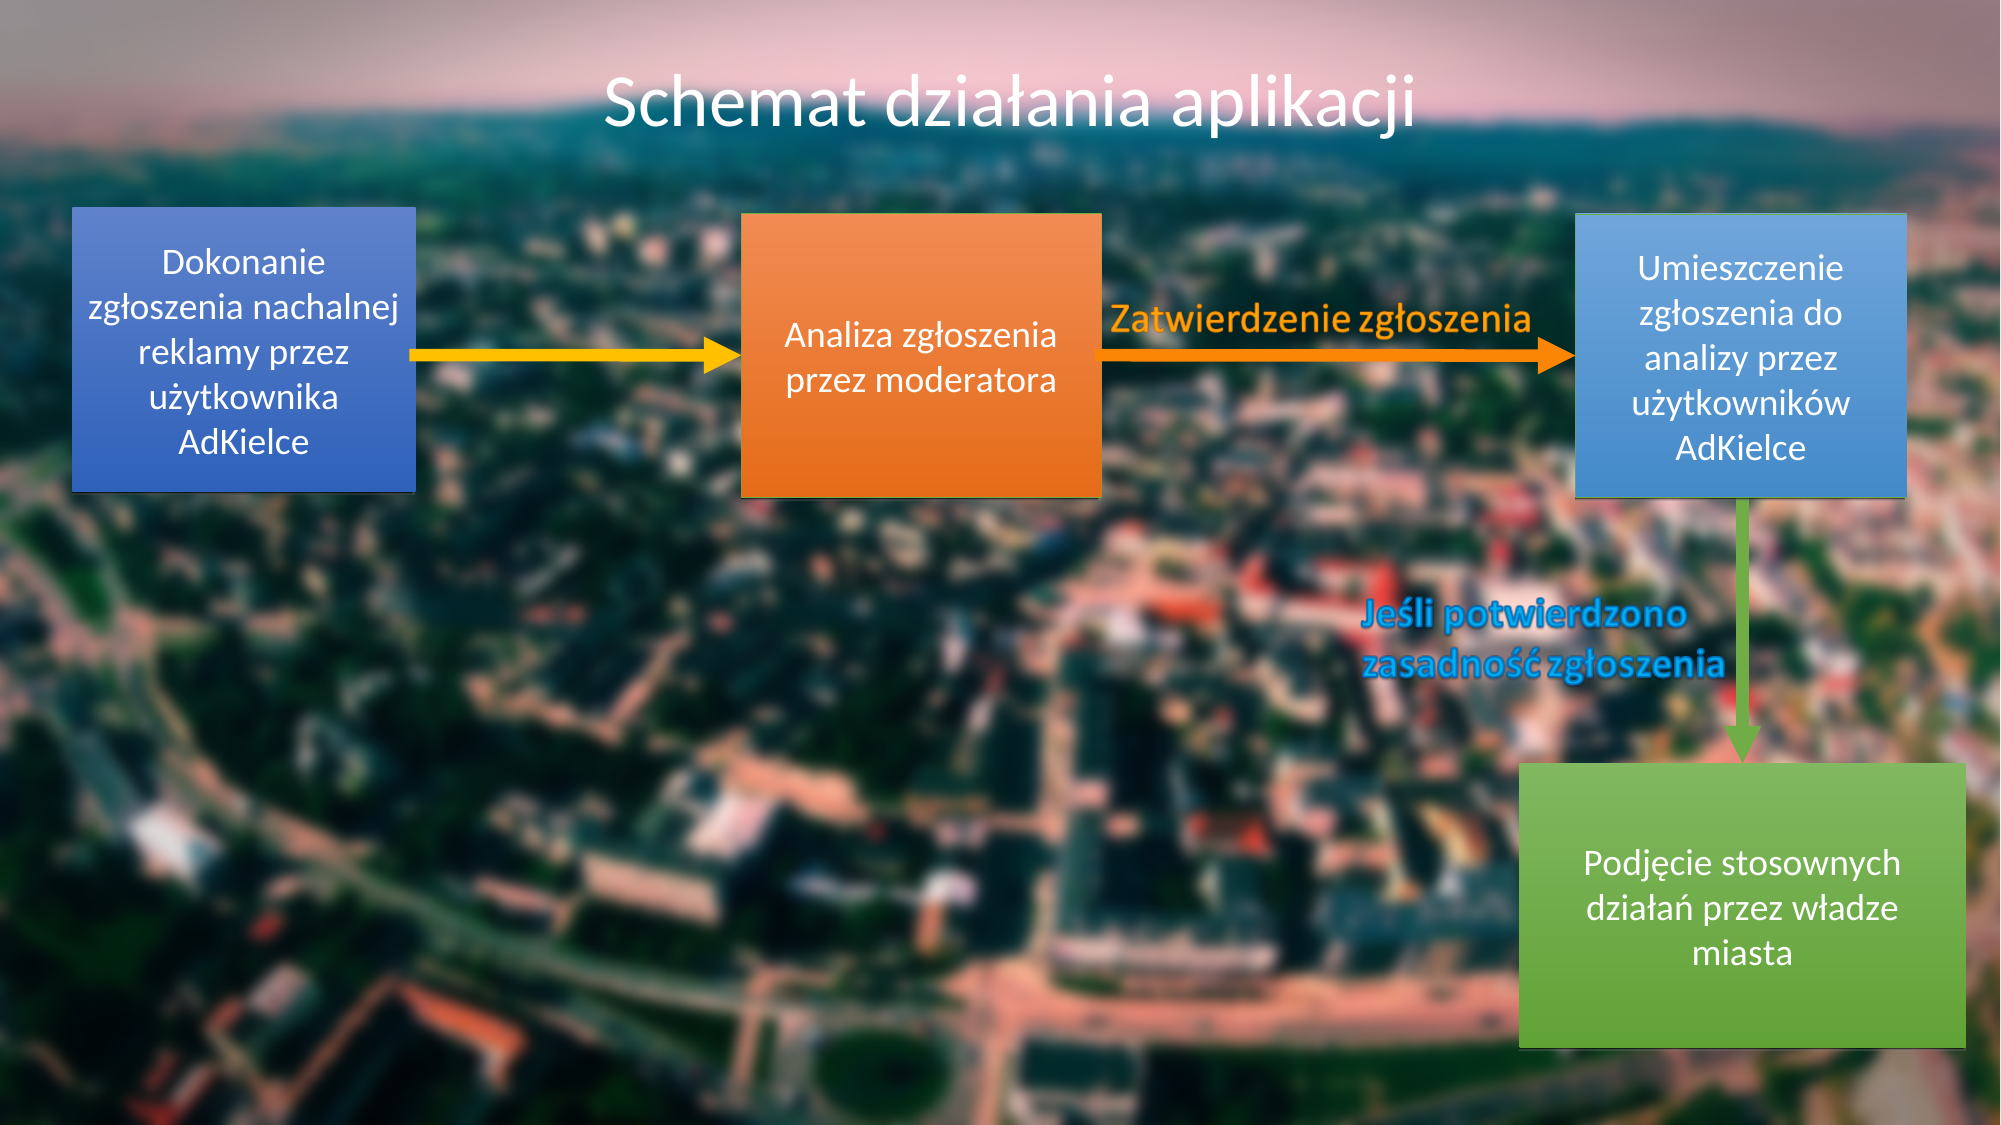

Schemat działania aplikacji
#
Dokonanie zgłoszenia nachalnej reklamy przez użytkownika AdKielce
Analiza zgłoszenia przez moderatora
Umieszczenie zgłoszenia do analizy przez użytkowników AdKielce
Podjęcie stosownych działań przez władze miasta